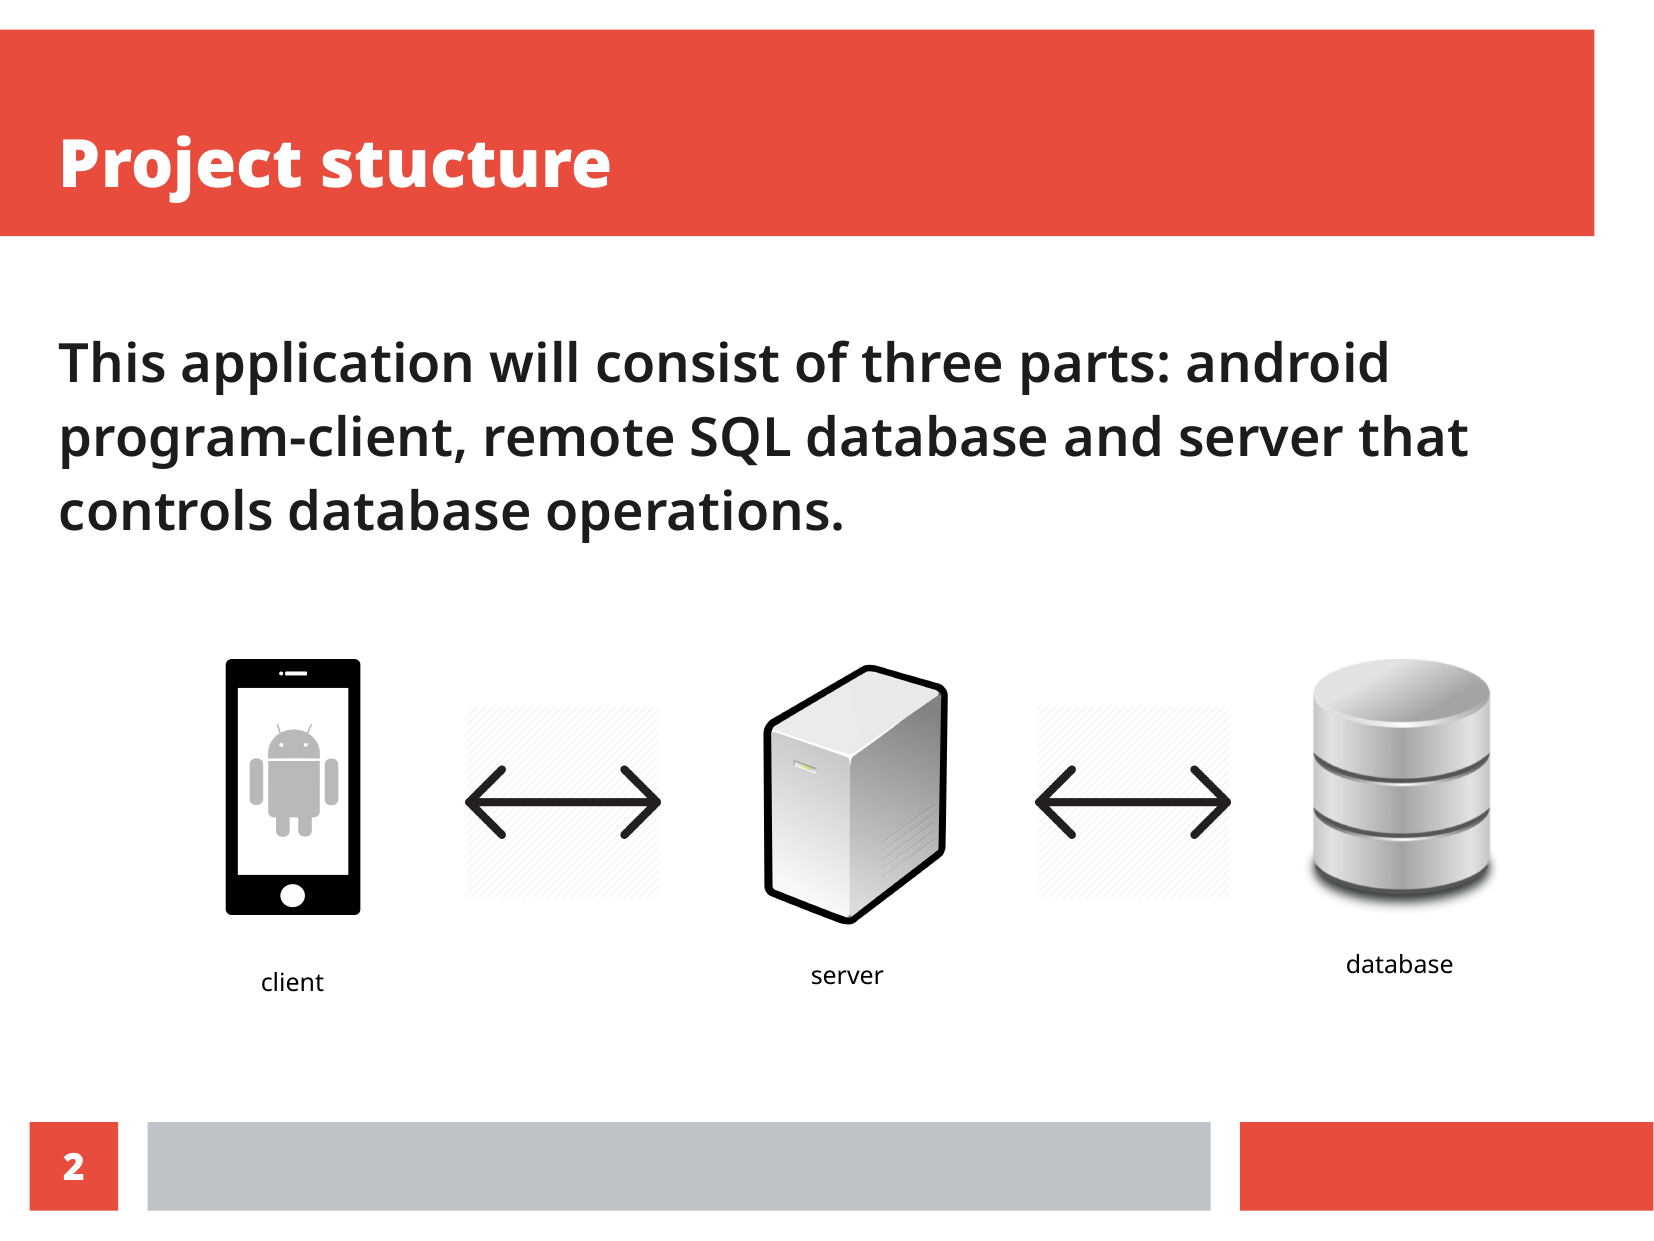

# Project stucture
This application will consist of three parts: android program-client, remote SQL database and server that controls database operations.
database
server
client
2